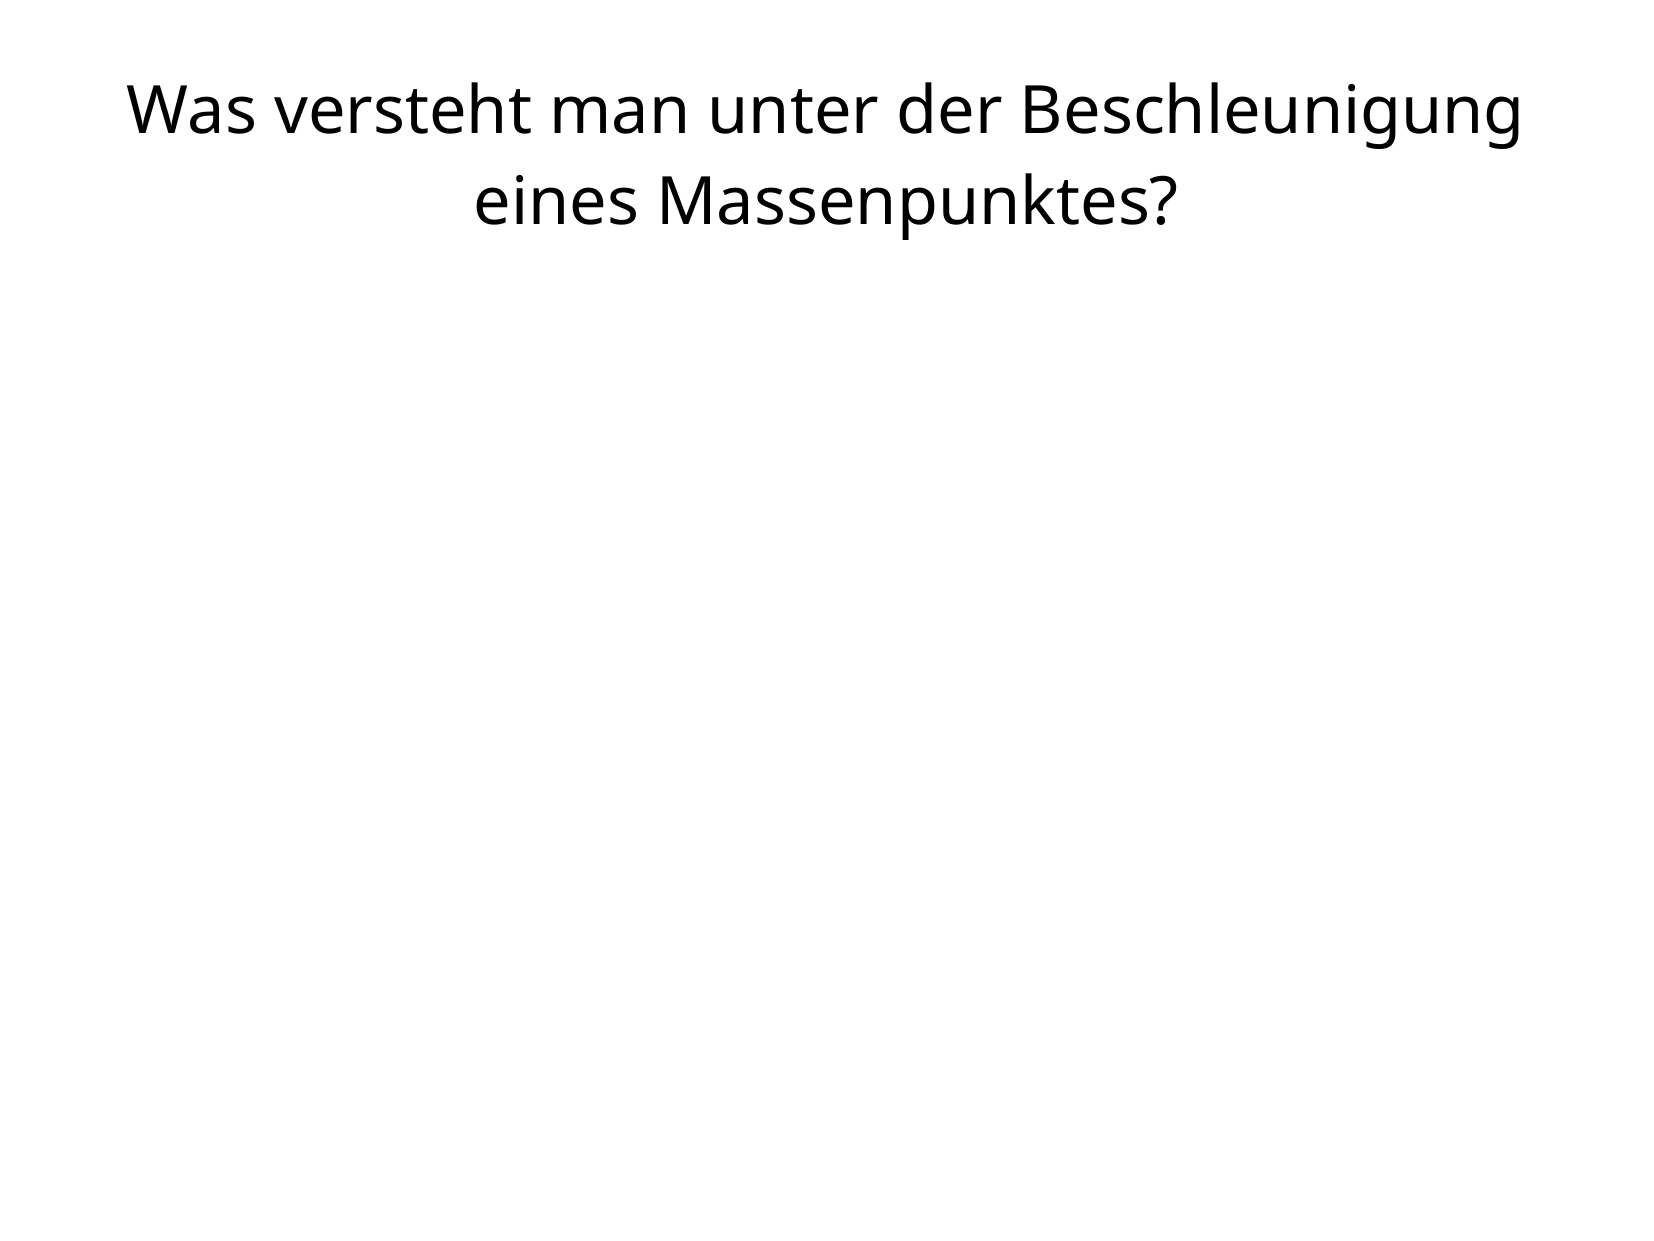

# Was versteht man unter der Beschleunigung eines Massenpunktes?